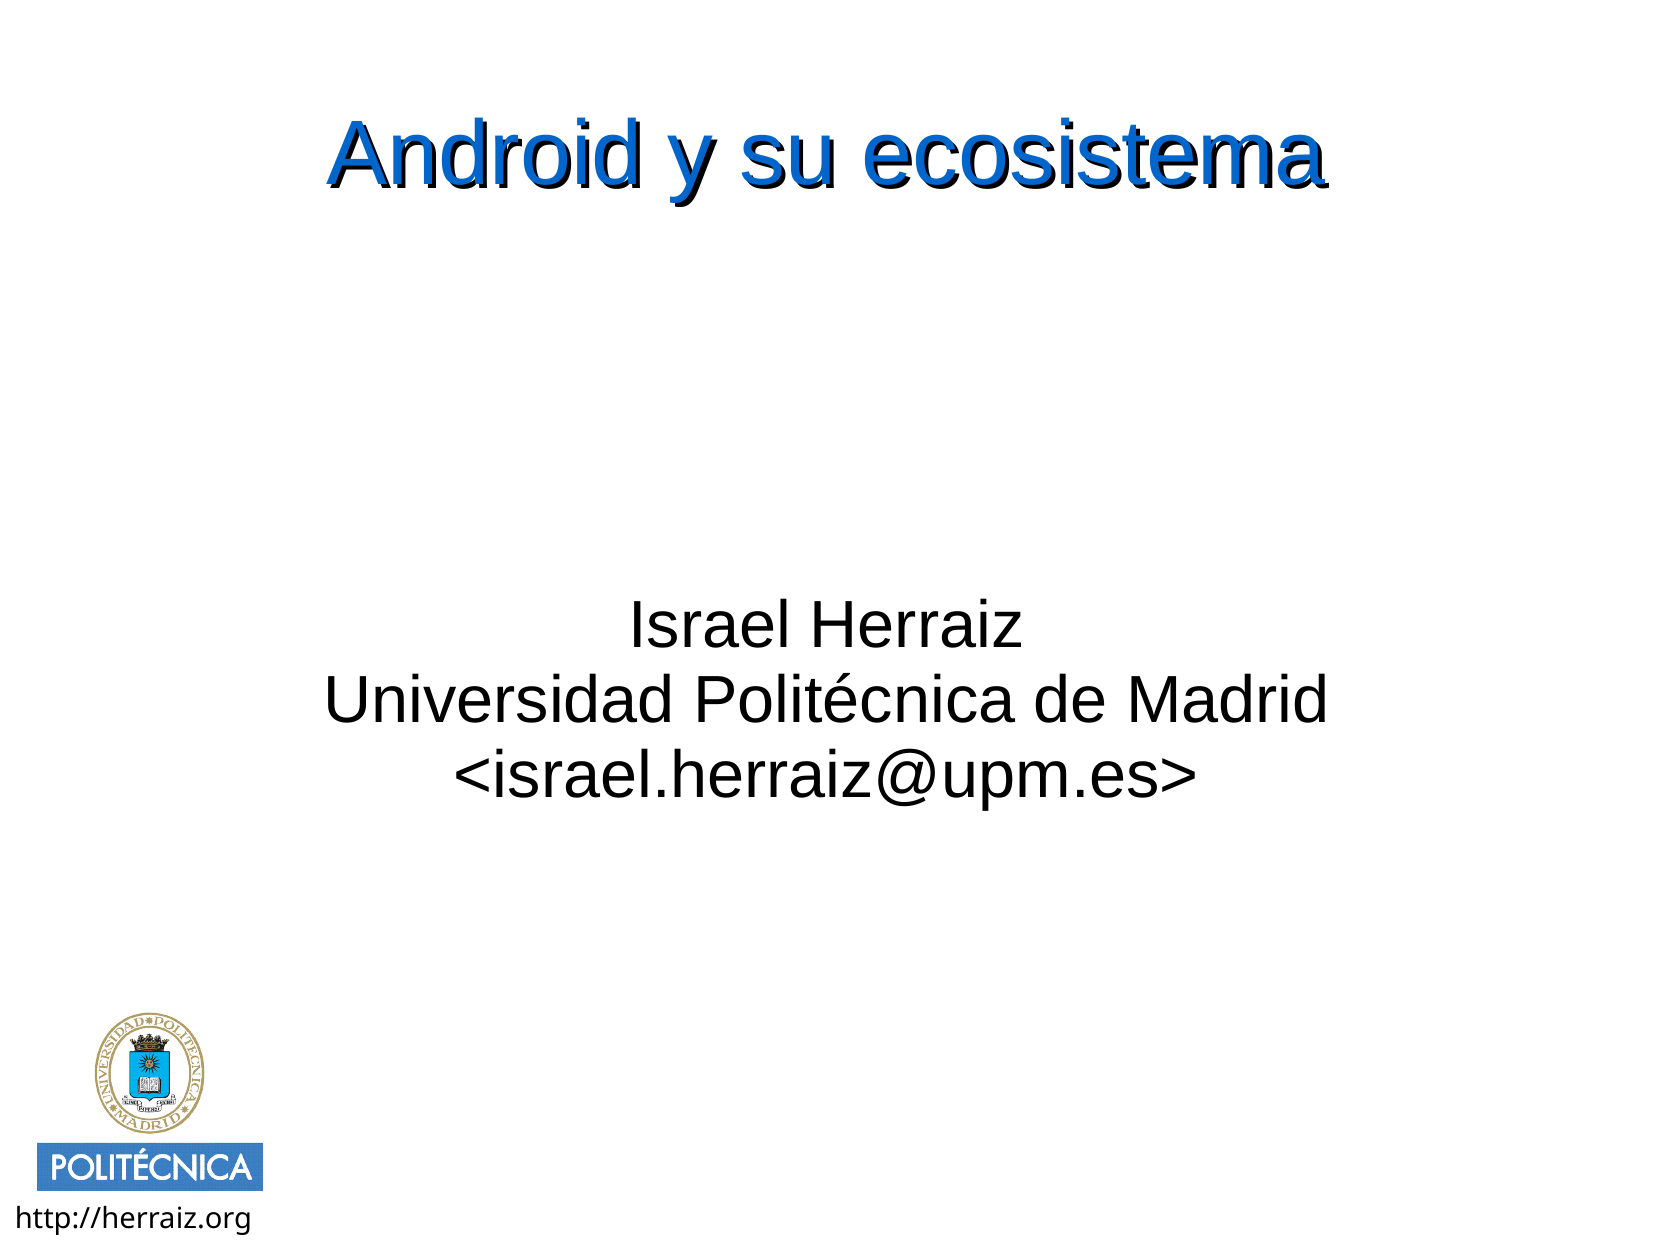

# Android y su ecosistema
Israel Herraiz
Universidad Politécnica de Madrid
<israel.herraiz@upm.es>